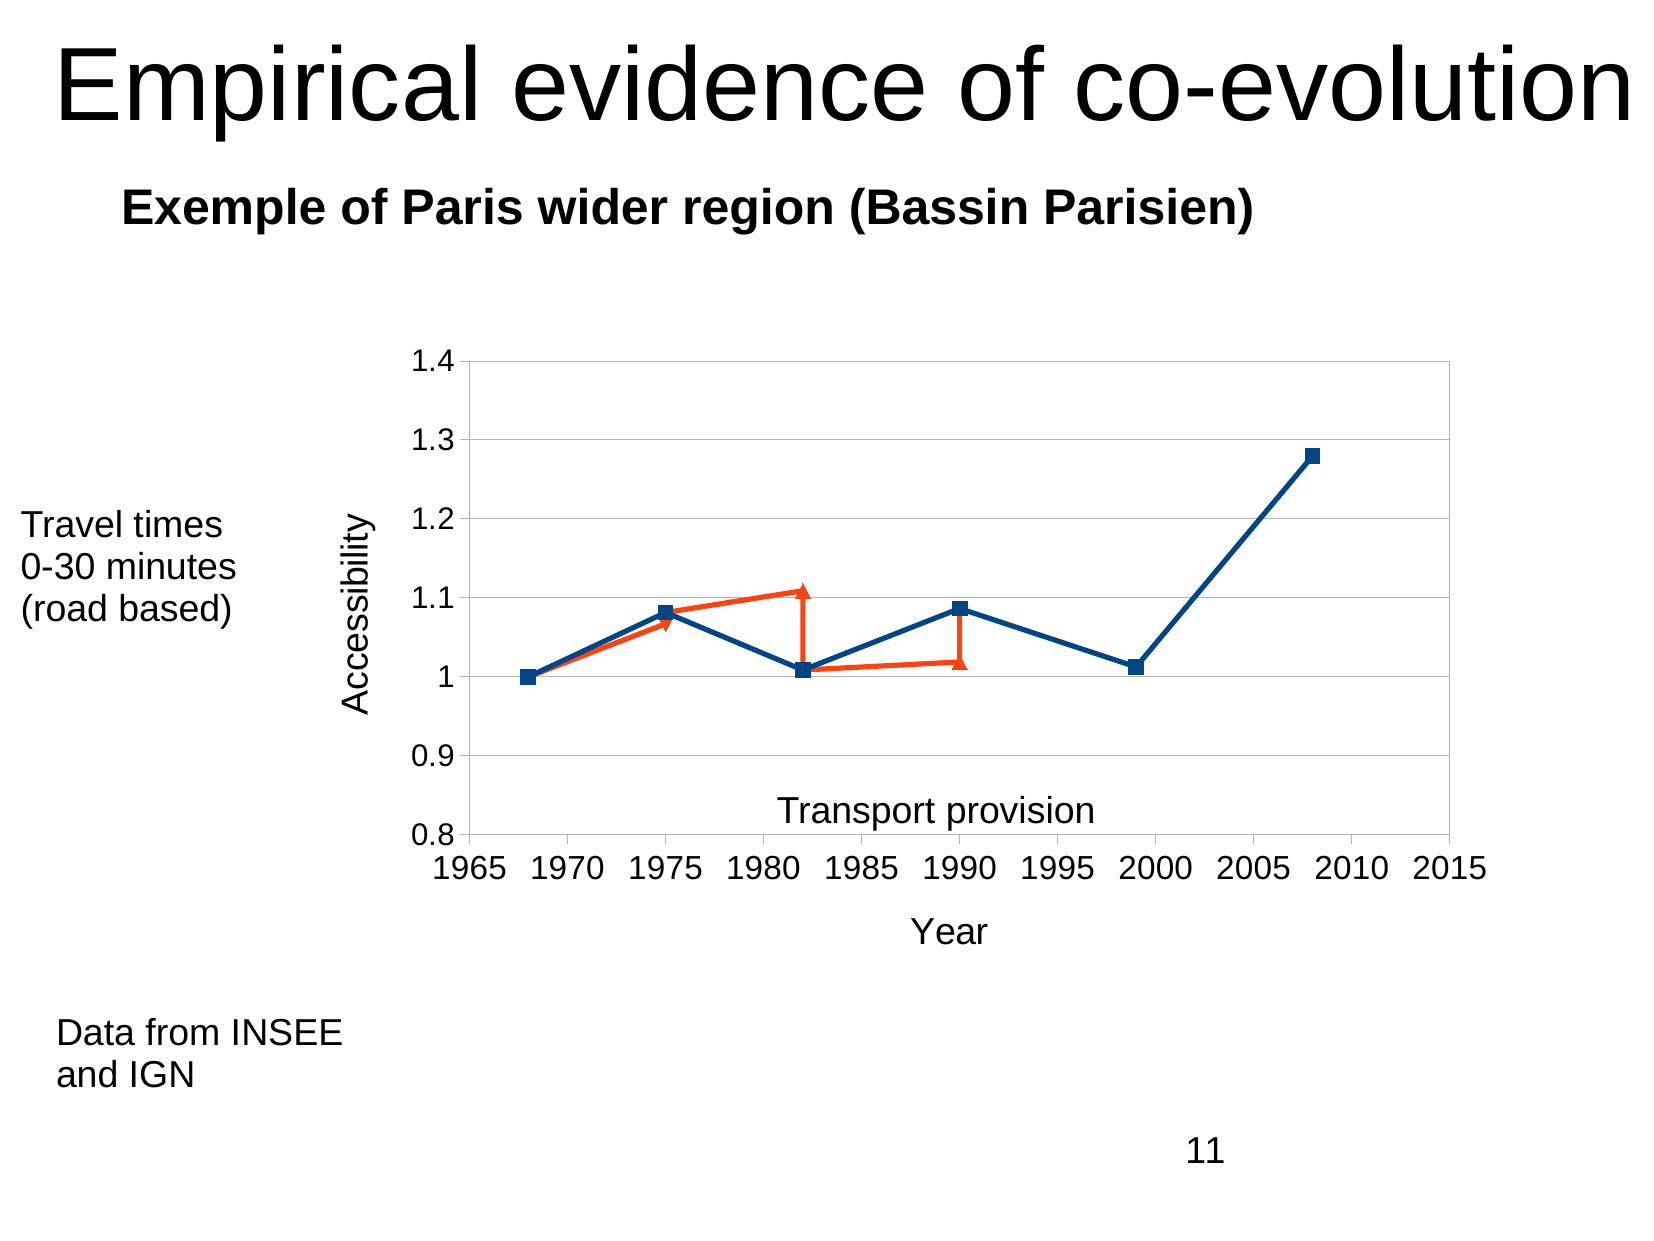

Empirical evidence of co-evolution
Exemple of Paris wider region (Bassin Parisien)
### Chart
| Category | Colonne C | Colonne C | Colonne C | Colonne C |
|---|---|---|---|---|Travel times
0-30 minutes (road based)
Transport provision
Data from INSEE
and IGN
11